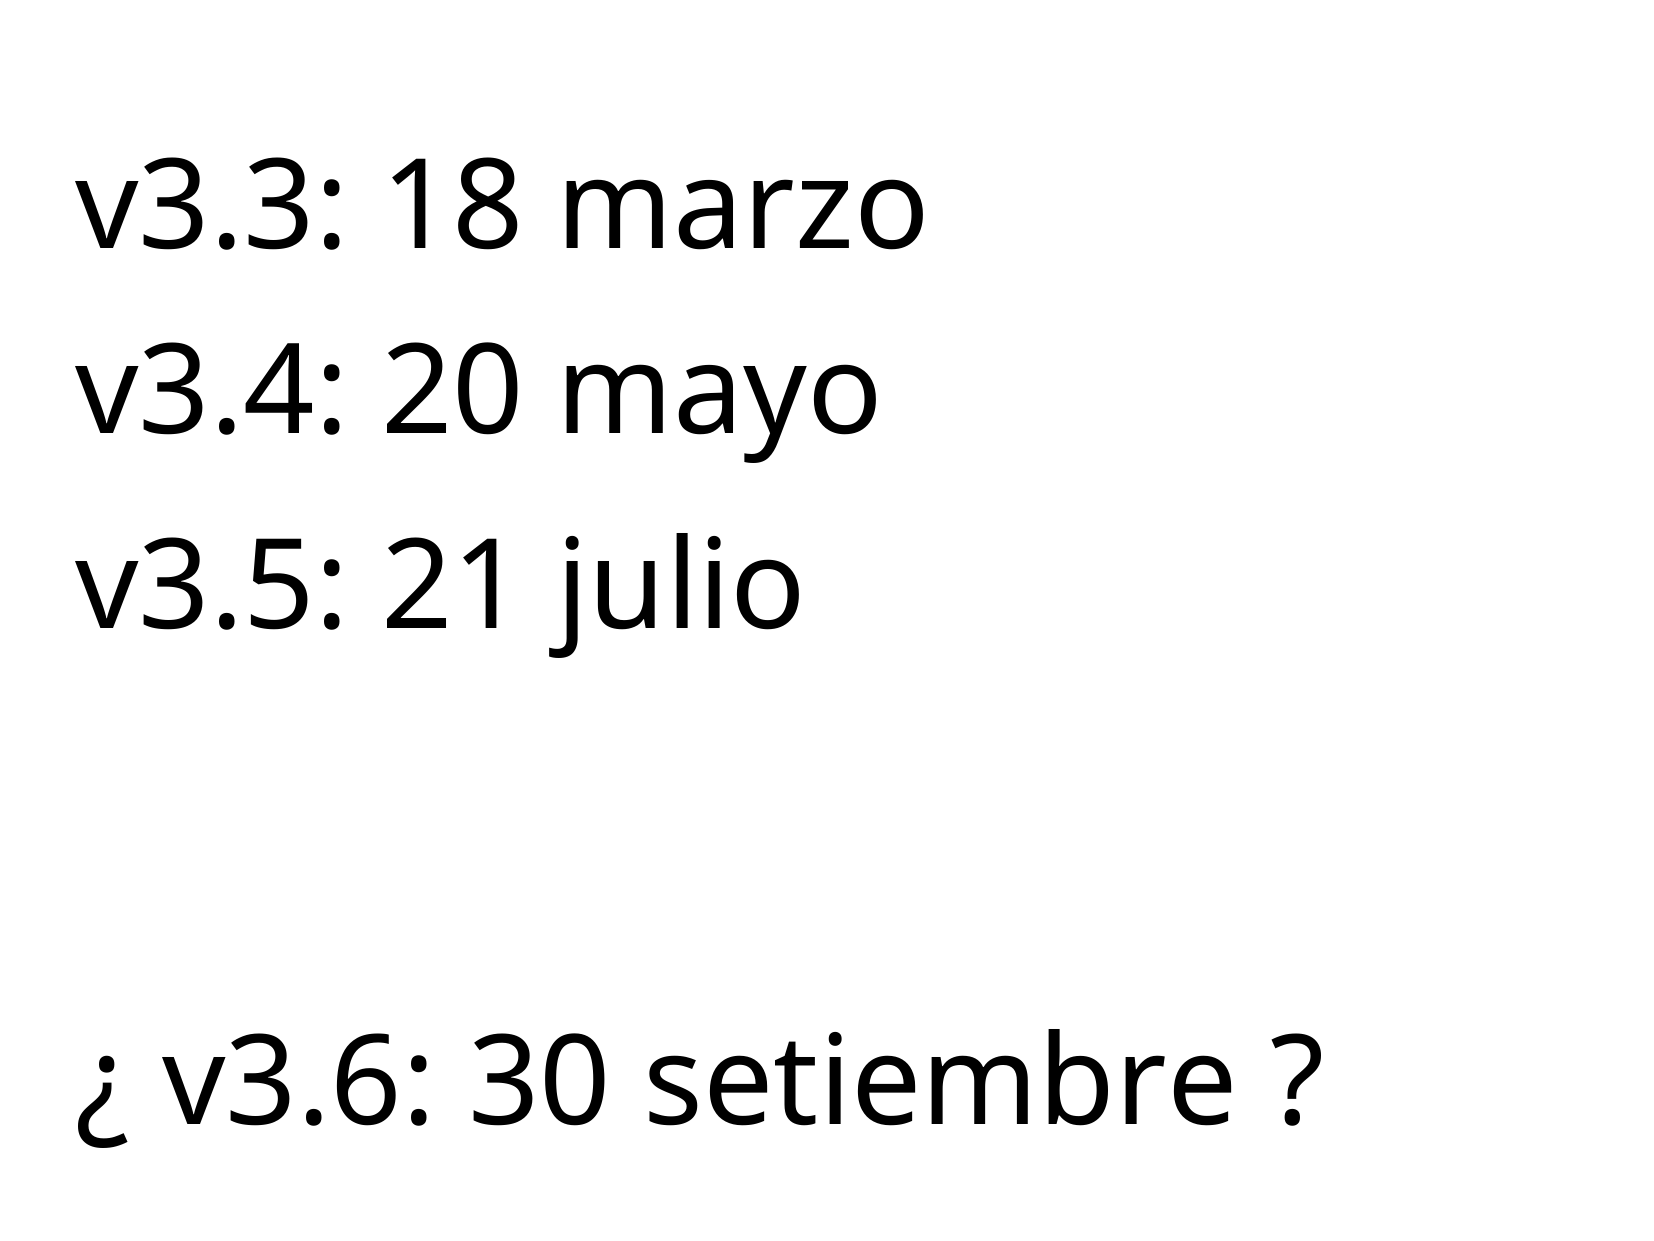

v3.3: 18 marzo
v3.4: 20 mayo
v3.5: 21 julio
¿ v3.6: 30 setiembre ?